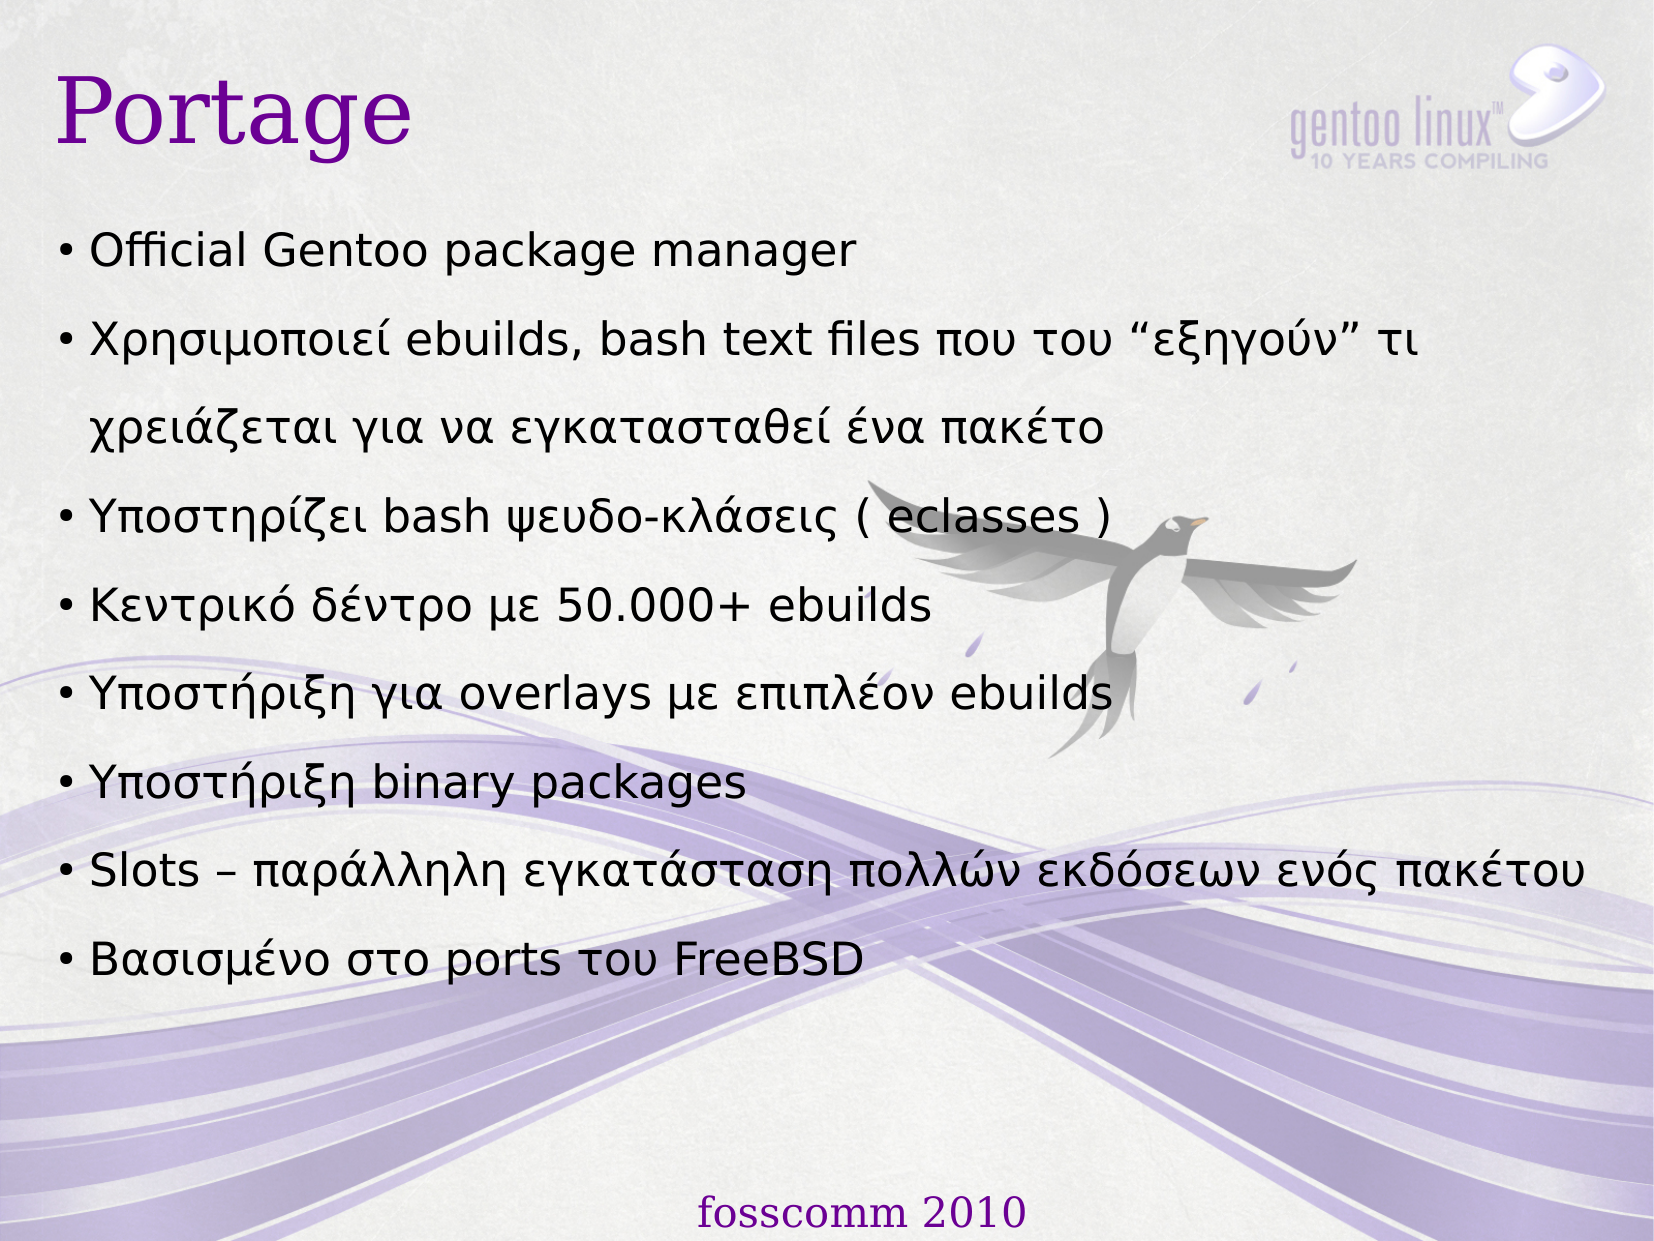

# Portage
 Official Gentoo package manager
 Χρησιμοποιεί ebuilds, bash text files που του “εξηγούν” τι
 χρειάζεται για να εγκατασταθεί ένα πακέτο
 Υποστηρίζει bash ψευδο-κλάσεις ( eclasses )
 Κεντρικό δέντρο με 50.000+ ebuilds
 Υποστήριξη για overlays με επιπλέον ebuilds
 Υποστήριξη binary packages
 Slots – παράλληλη εγκατάσταση πολλών εκδόσεων ενός πακέτου
 Βασισμένο στο ports του FreeBSD
fosscomm 2010